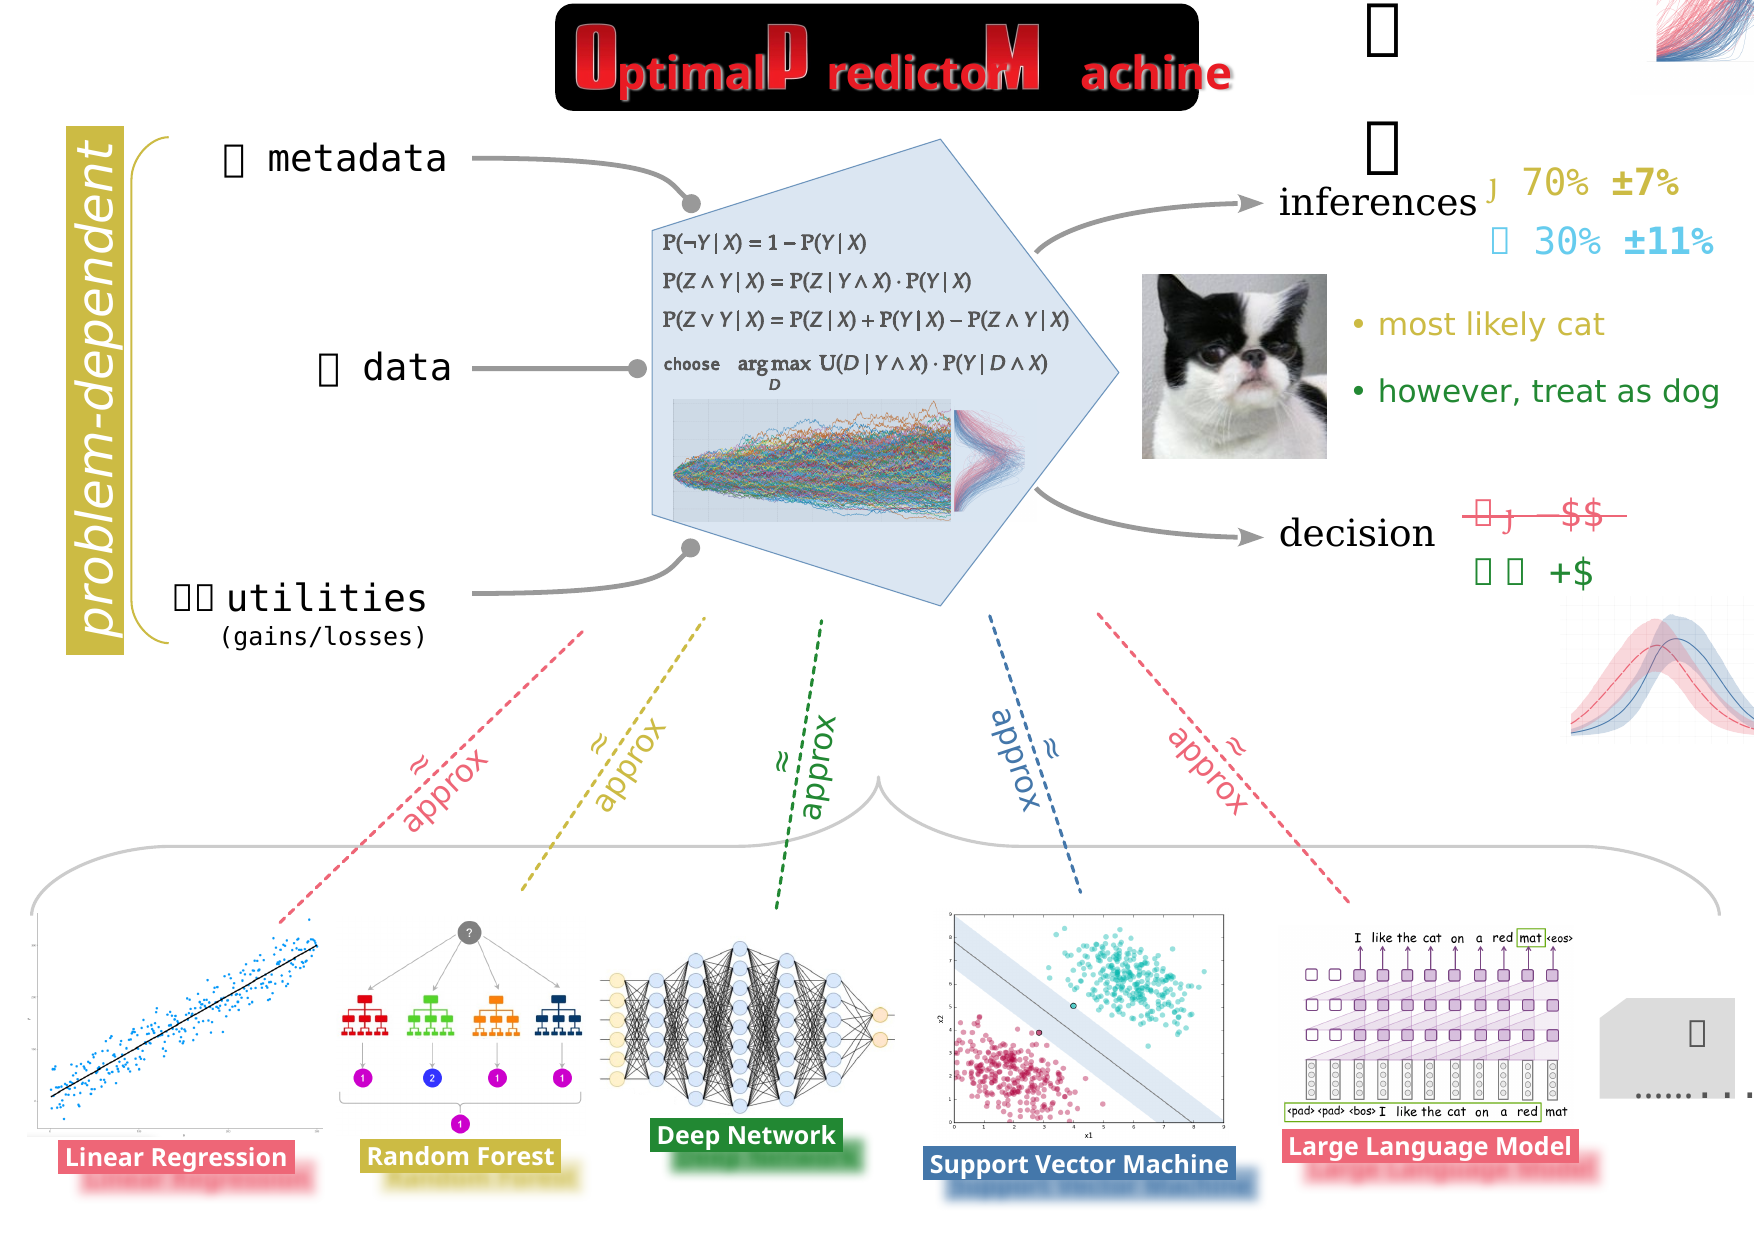




ptimal redictor achine
 metadata
 70% ±7%
 30% ±11%
inferences
• most likely cat
 data
 problem-dependent
• however, treat as dog
   –$$
   +$
decision
 utilities
(gains/losses)
≈
approx
≈
approx
≈
approx
≈
approx
≈
approx
 Support Vector Machine
 Linear Regression
 Random Forest
 Large Language Model
 Deep Network

.........